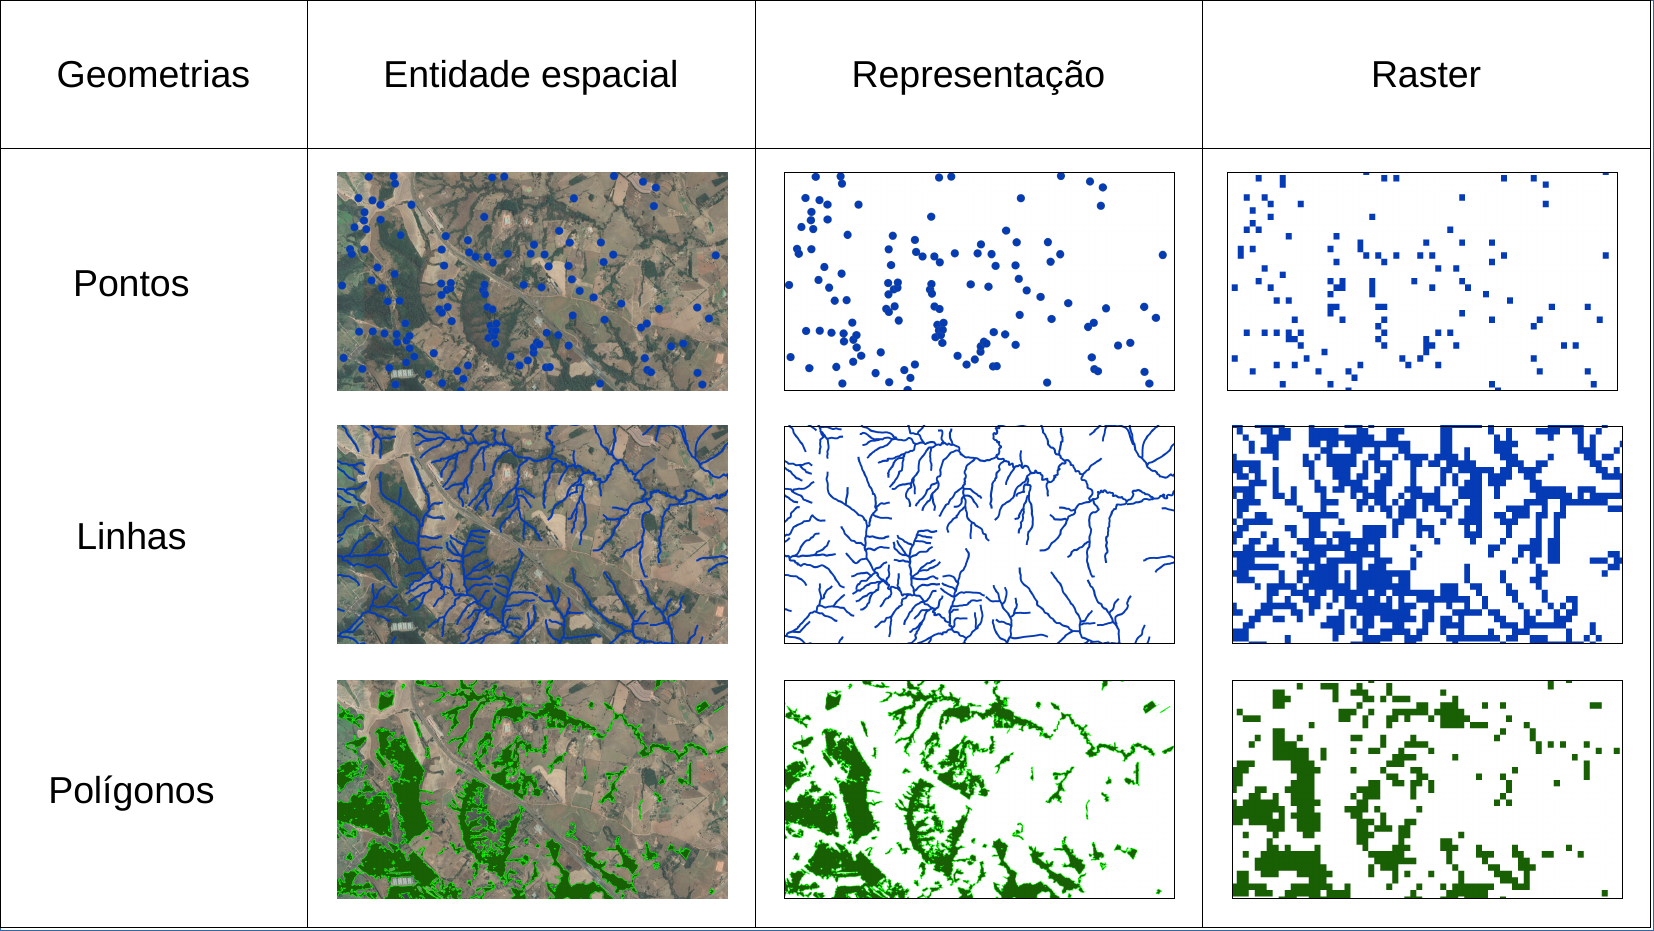

| Geometrias | Entidade espacial | Representação | Raster |
| --- | --- | --- | --- |
| | | | |
Pontos
Linhas
Polígonos